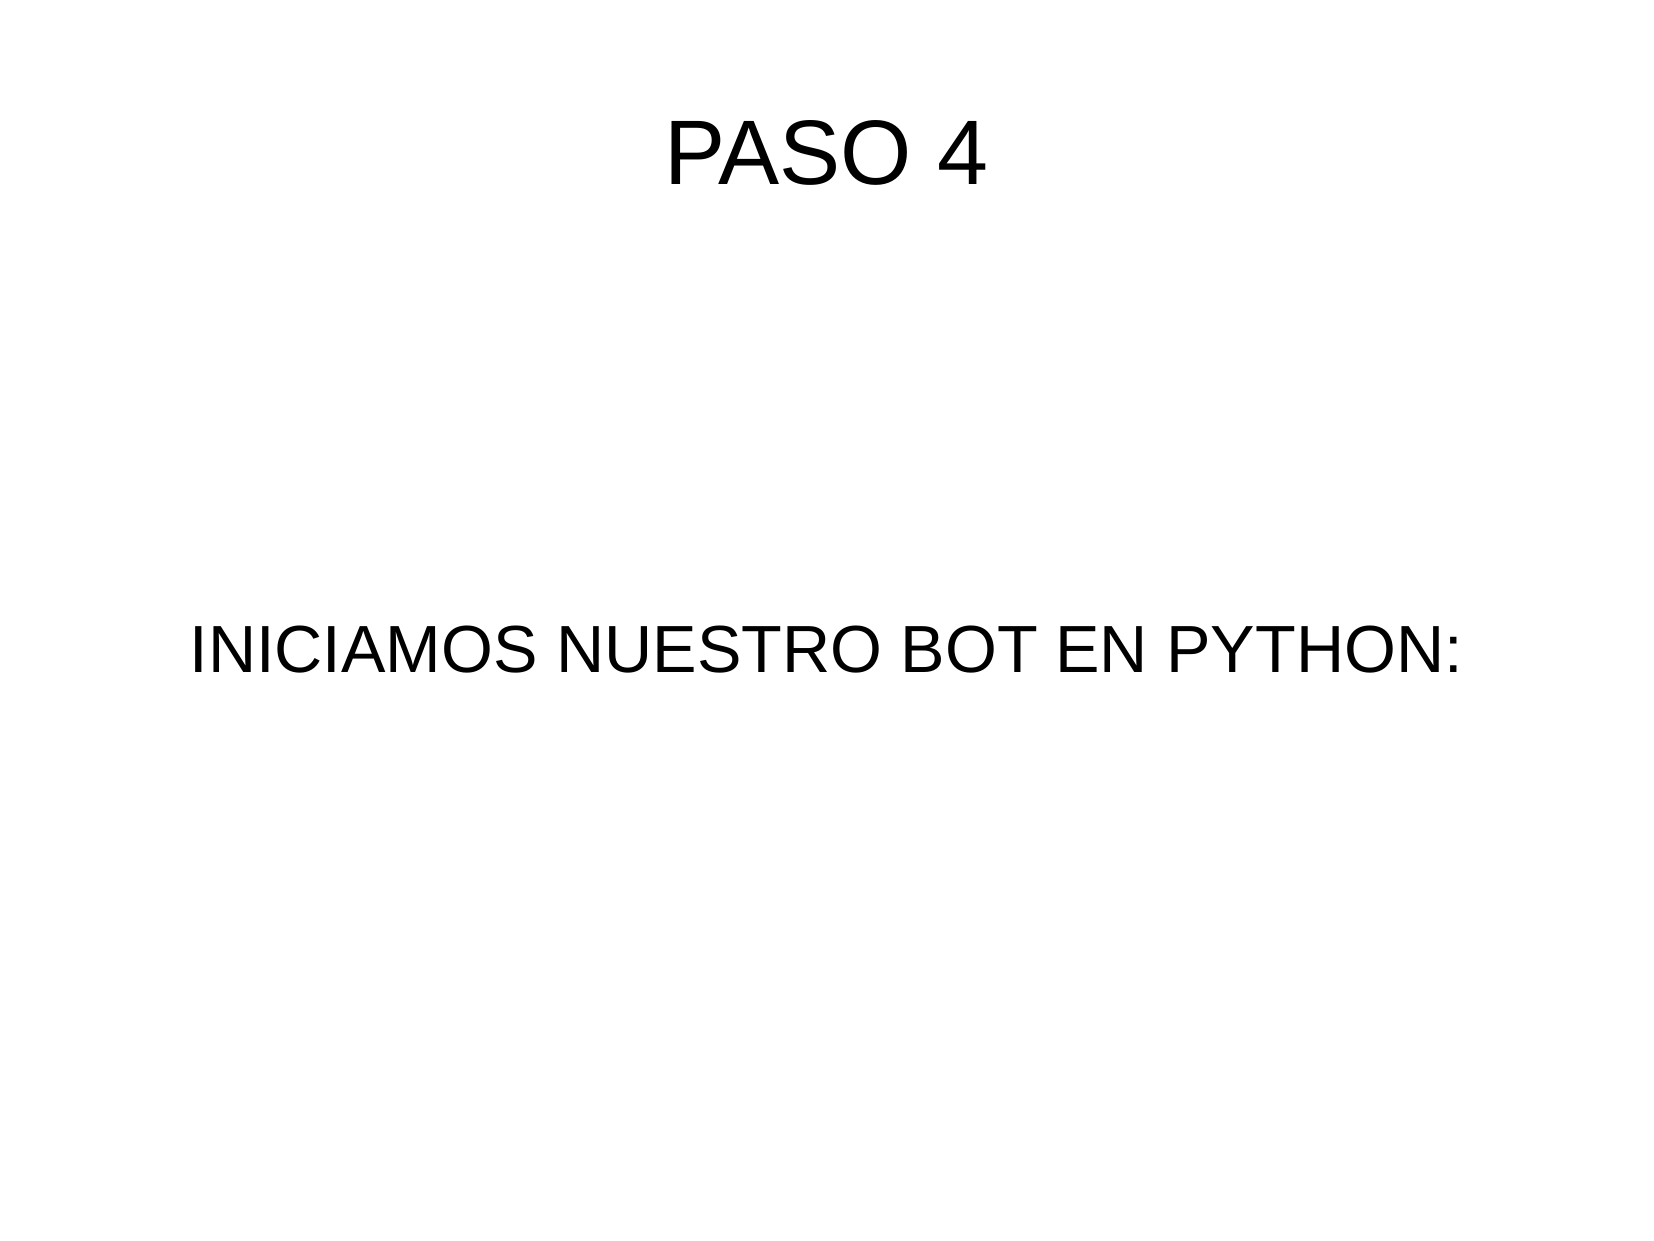

# PASO 4
INICIAMOS NUESTRO BOT EN PYTHON: